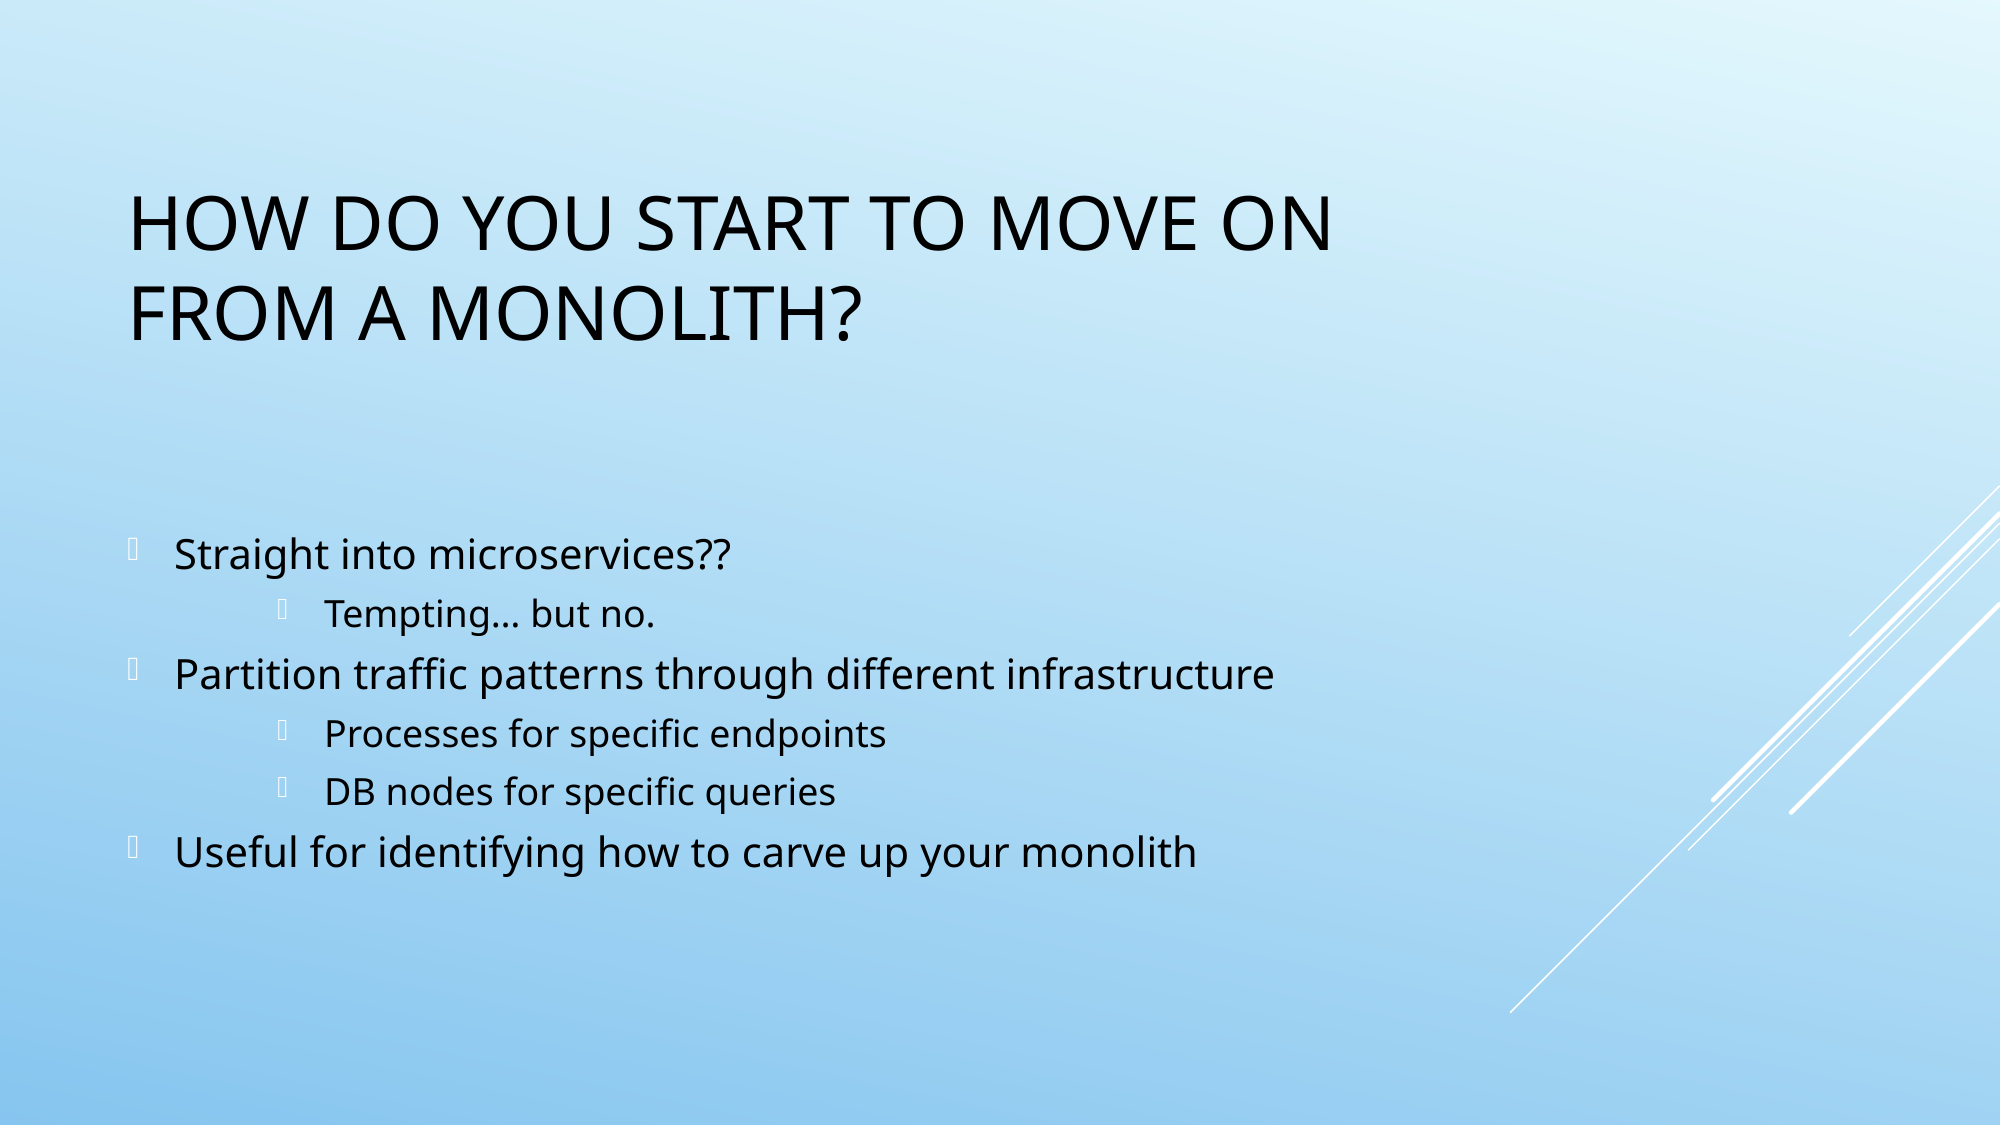

# How do you start to move on from a monolith?
Straight into microservices??
Tempting… but no.
Partition traffic patterns through different infrastructure
Processes for specific endpoints
DB nodes for specific queries
Useful for identifying how to carve up your monolith